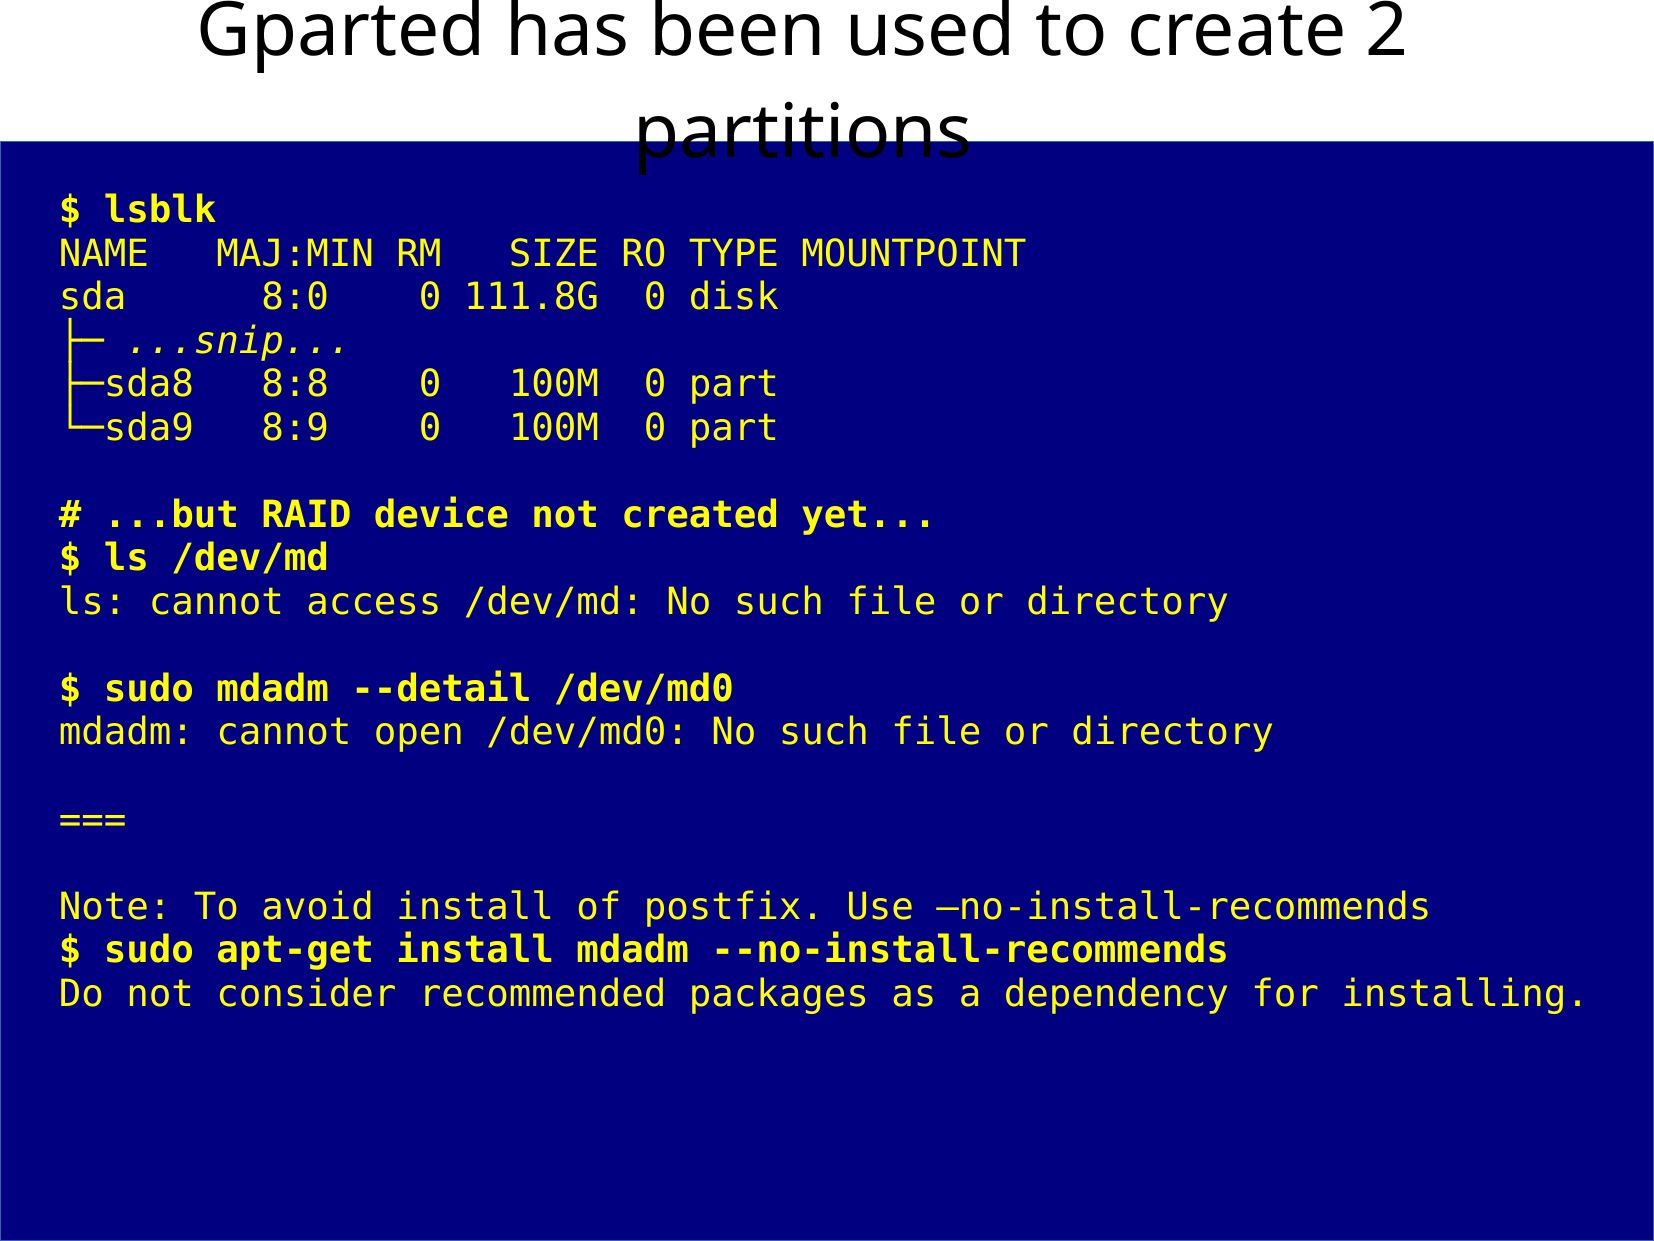

Gparted has been used to create 2 partitions
$ lsblk
NAME MAJ:MIN RM SIZE RO TYPE MOUNTPOINT
sda 8:0 0 111.8G 0 disk
├─ ...snip...
├─sda8 8:8 0 100M 0 part
└─sda9 8:9 0 100M 0 part
# ...but RAID device not created yet...
$ ls /dev/md
ls: cannot access /dev/md: No such file or directory
$ sudo mdadm --detail /dev/md0
mdadm: cannot open /dev/md0: No such file or directory
===
Note: To avoid install of postfix. Use –no-install-recommends
$ sudo apt-get install mdadm --no-install-recommends
Do not consider recommended packages as a dependency for installing.
# lsusb